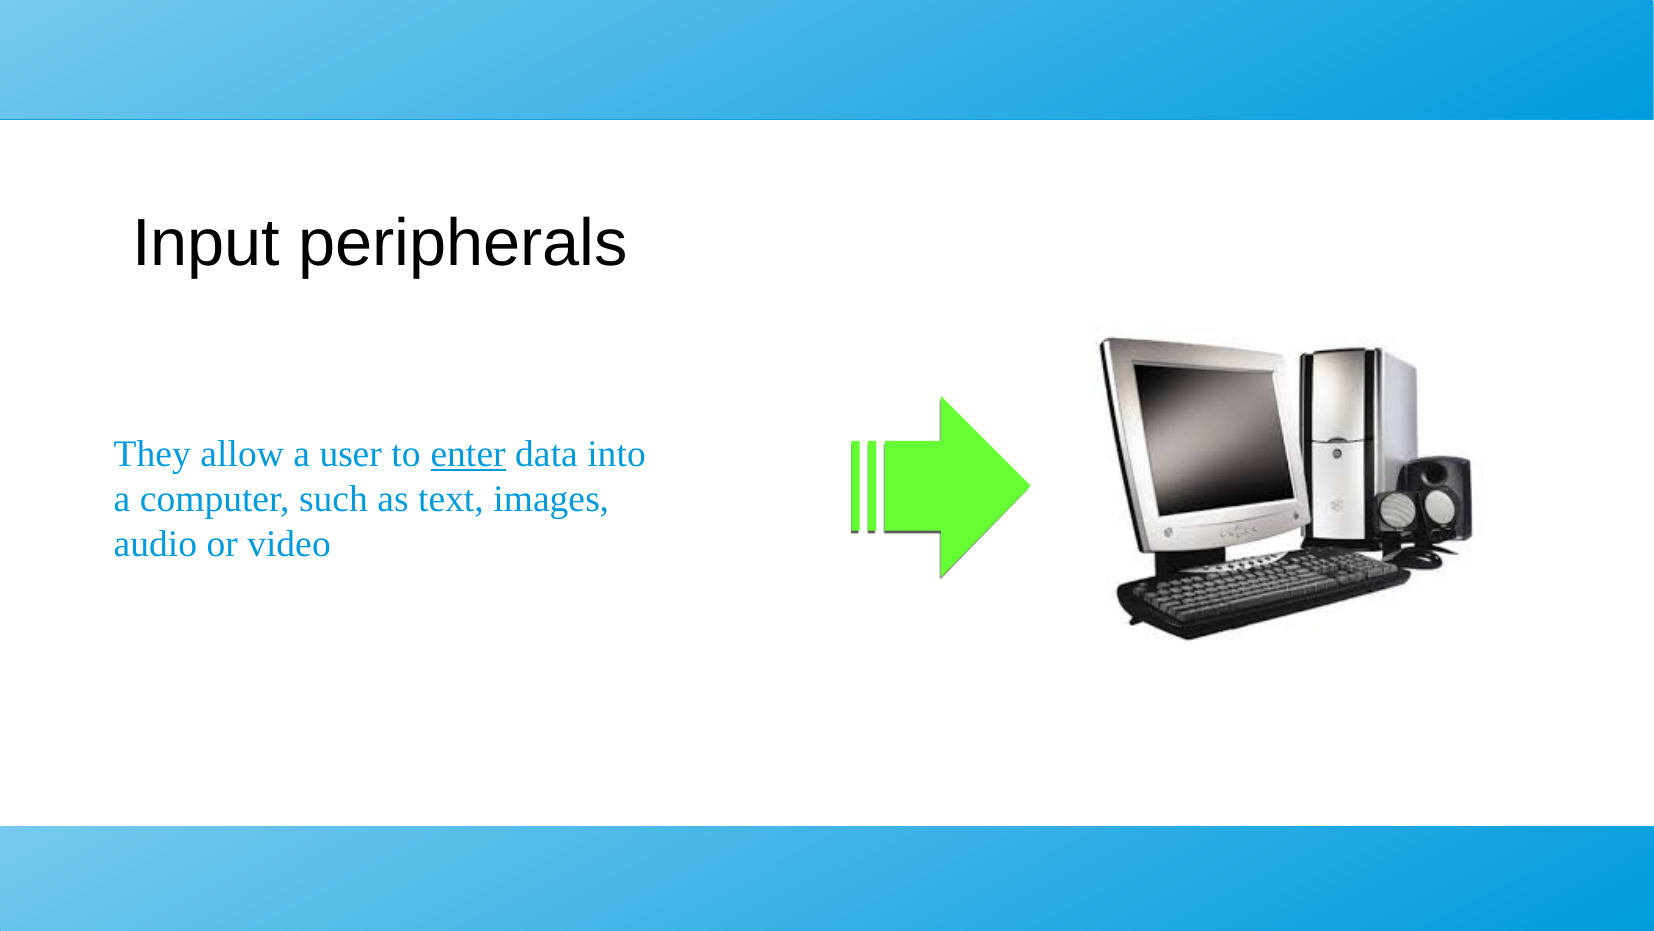

# Input peripherals
They allow a user to enter data into a computer, such as text, images, audio or video